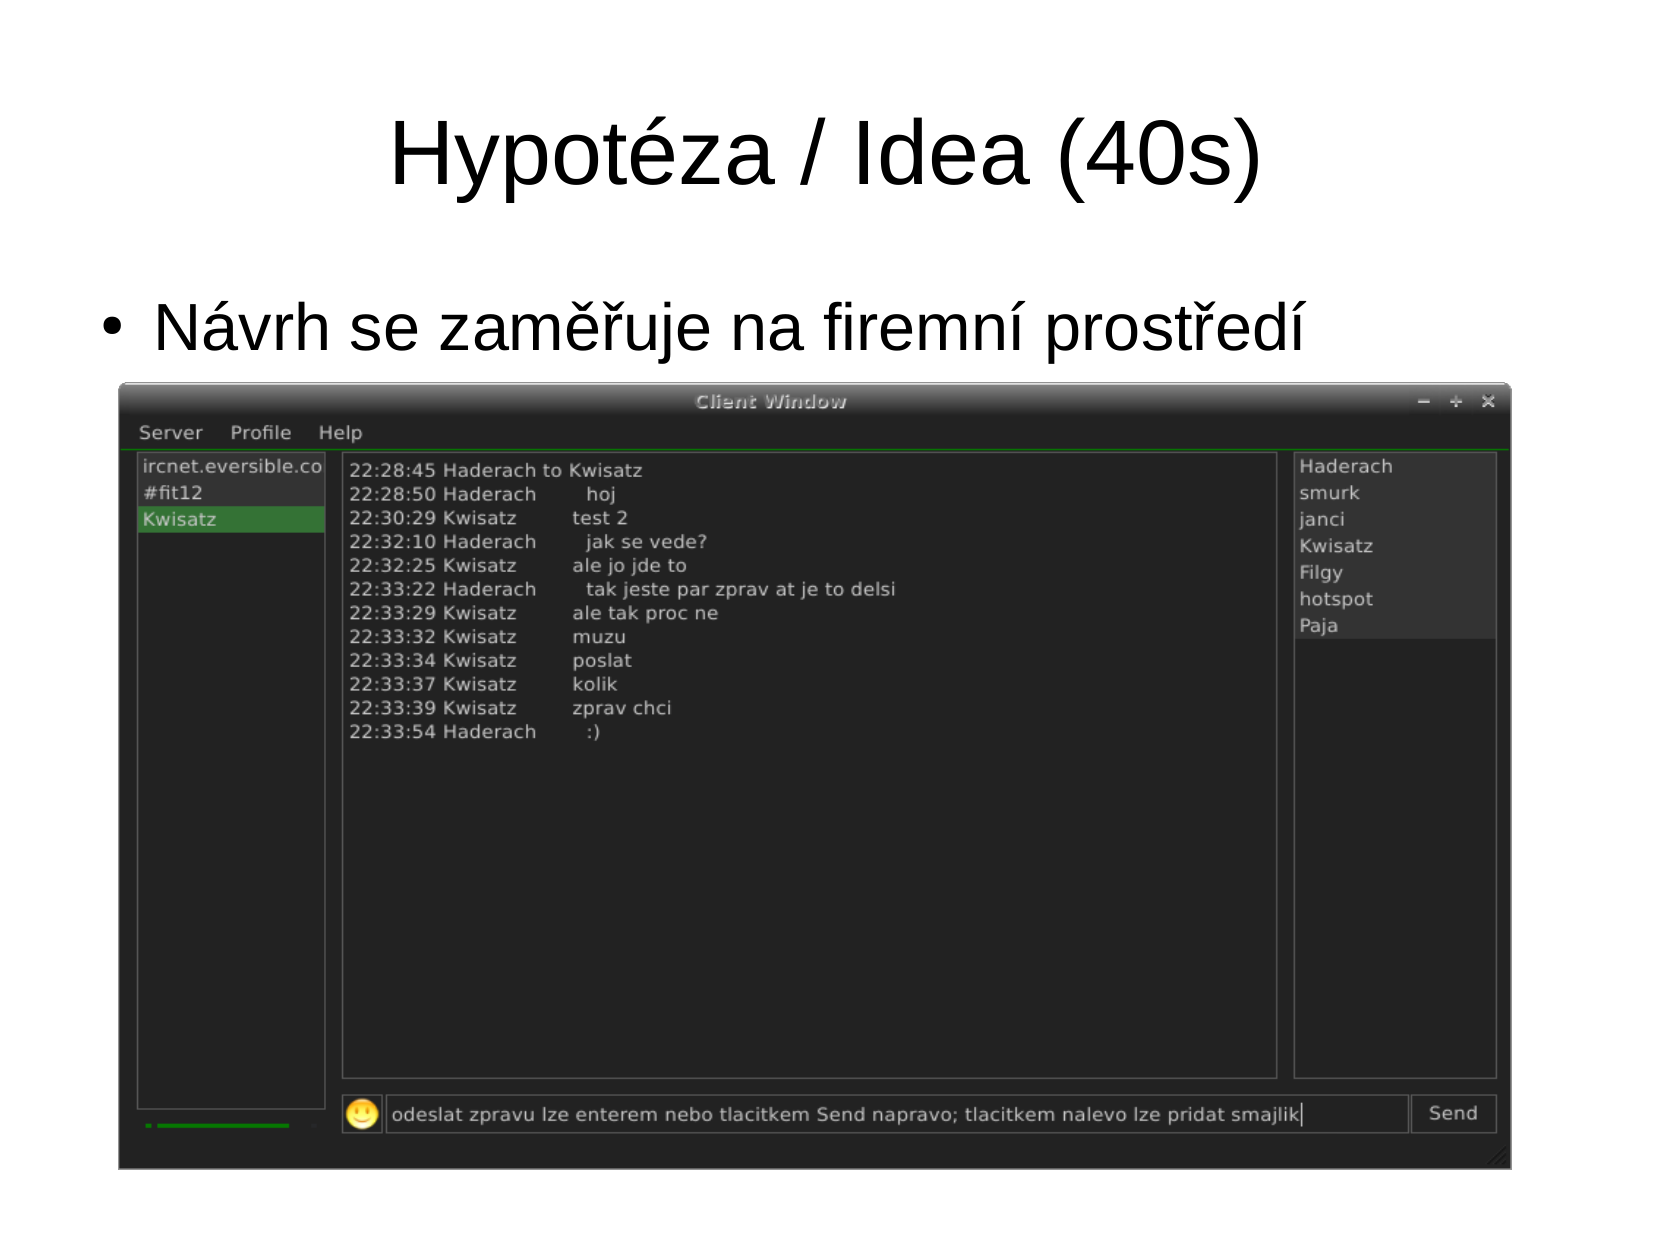

# Hypotéza / Idea (40s)
Návrh se zaměřuje na firemní prostředí